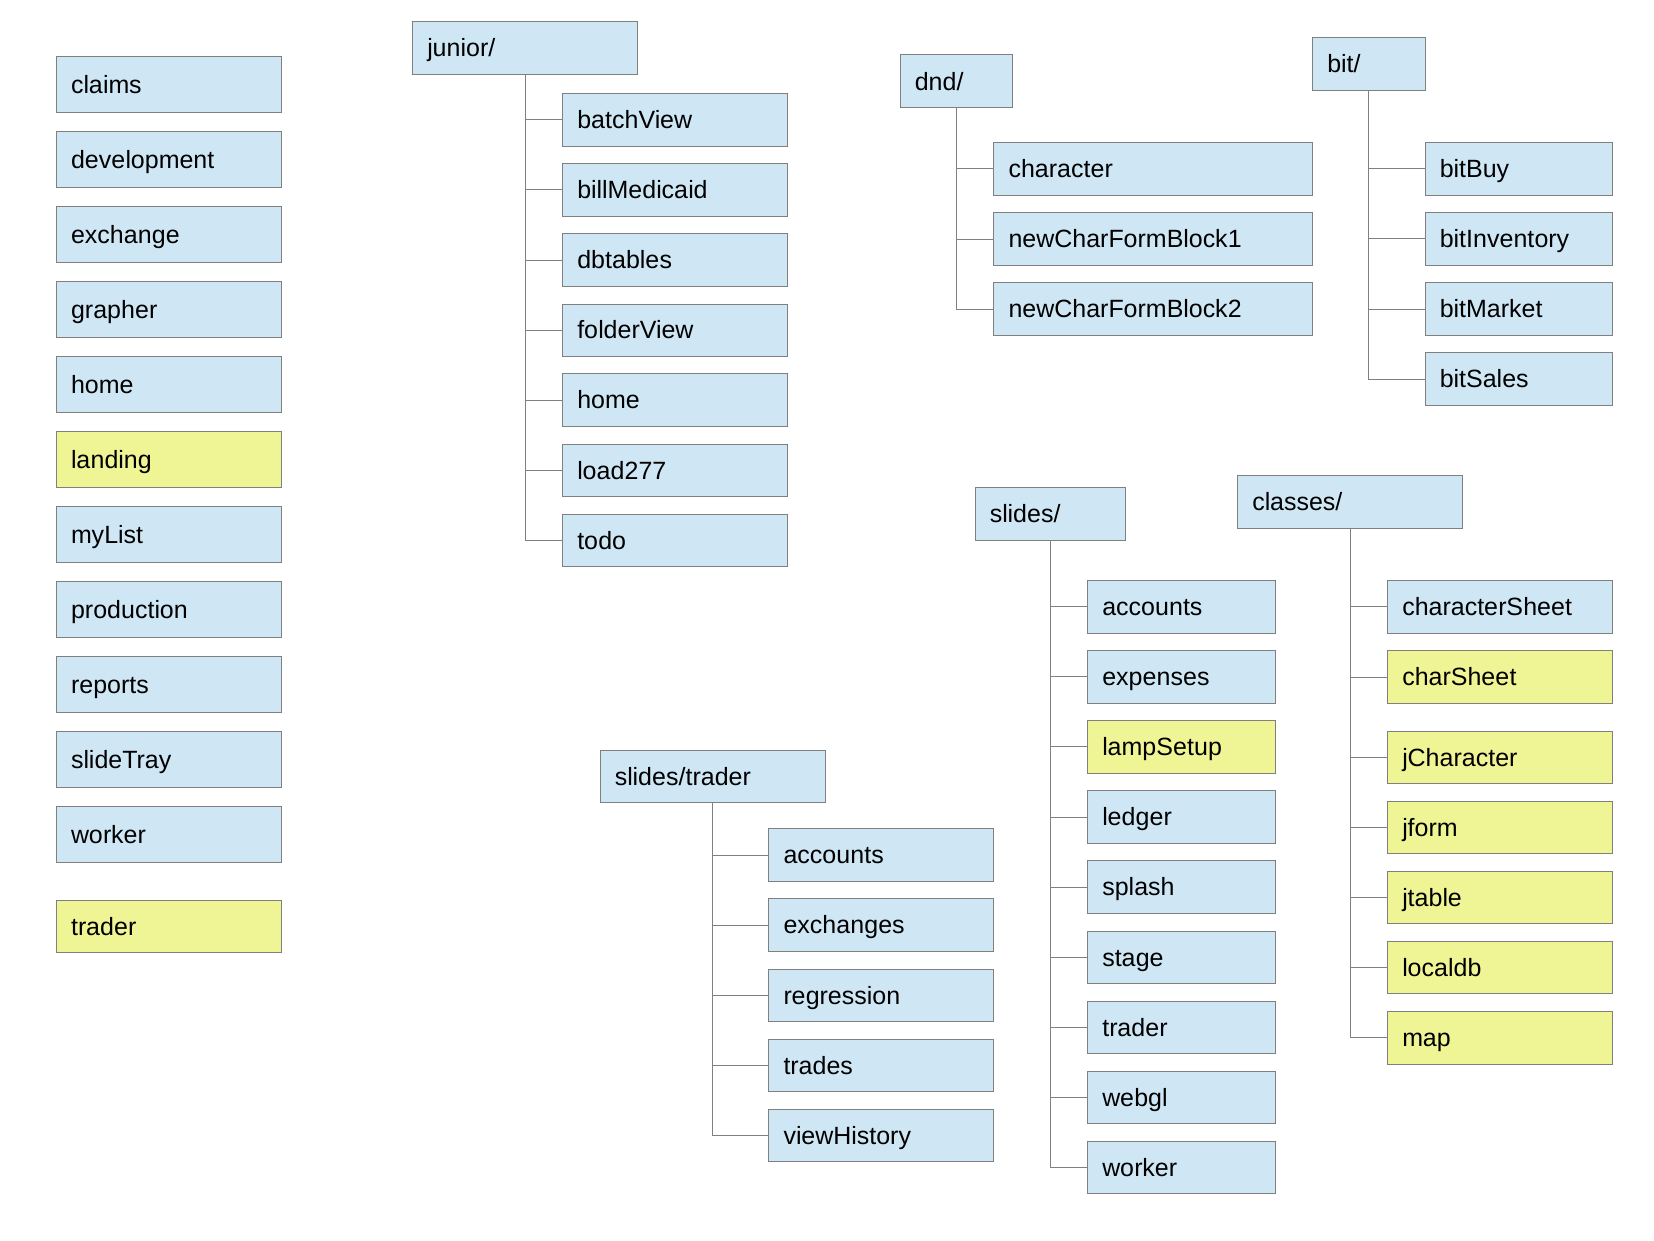

junior/
bit/
dnd/
claims
batchView
development
character
bitBuy
billMedicaid
exchange
bitInventory
newCharFormBlock1
dbtables
grapher
newCharFormBlock2
bitMarket
folderView
bitSales
home
home
landing
load277
classes/
slides/
myList
todo
accounts
characterSheet
production
expenses
charSheet
reports
lampSetup
slideTray
jCharacter
slides/trader
ledger
jform
worker
accounts
splash
jtable
exchanges
trader
stage
localdb
regression
trader
map
trades
webgl
viewHistory
worker